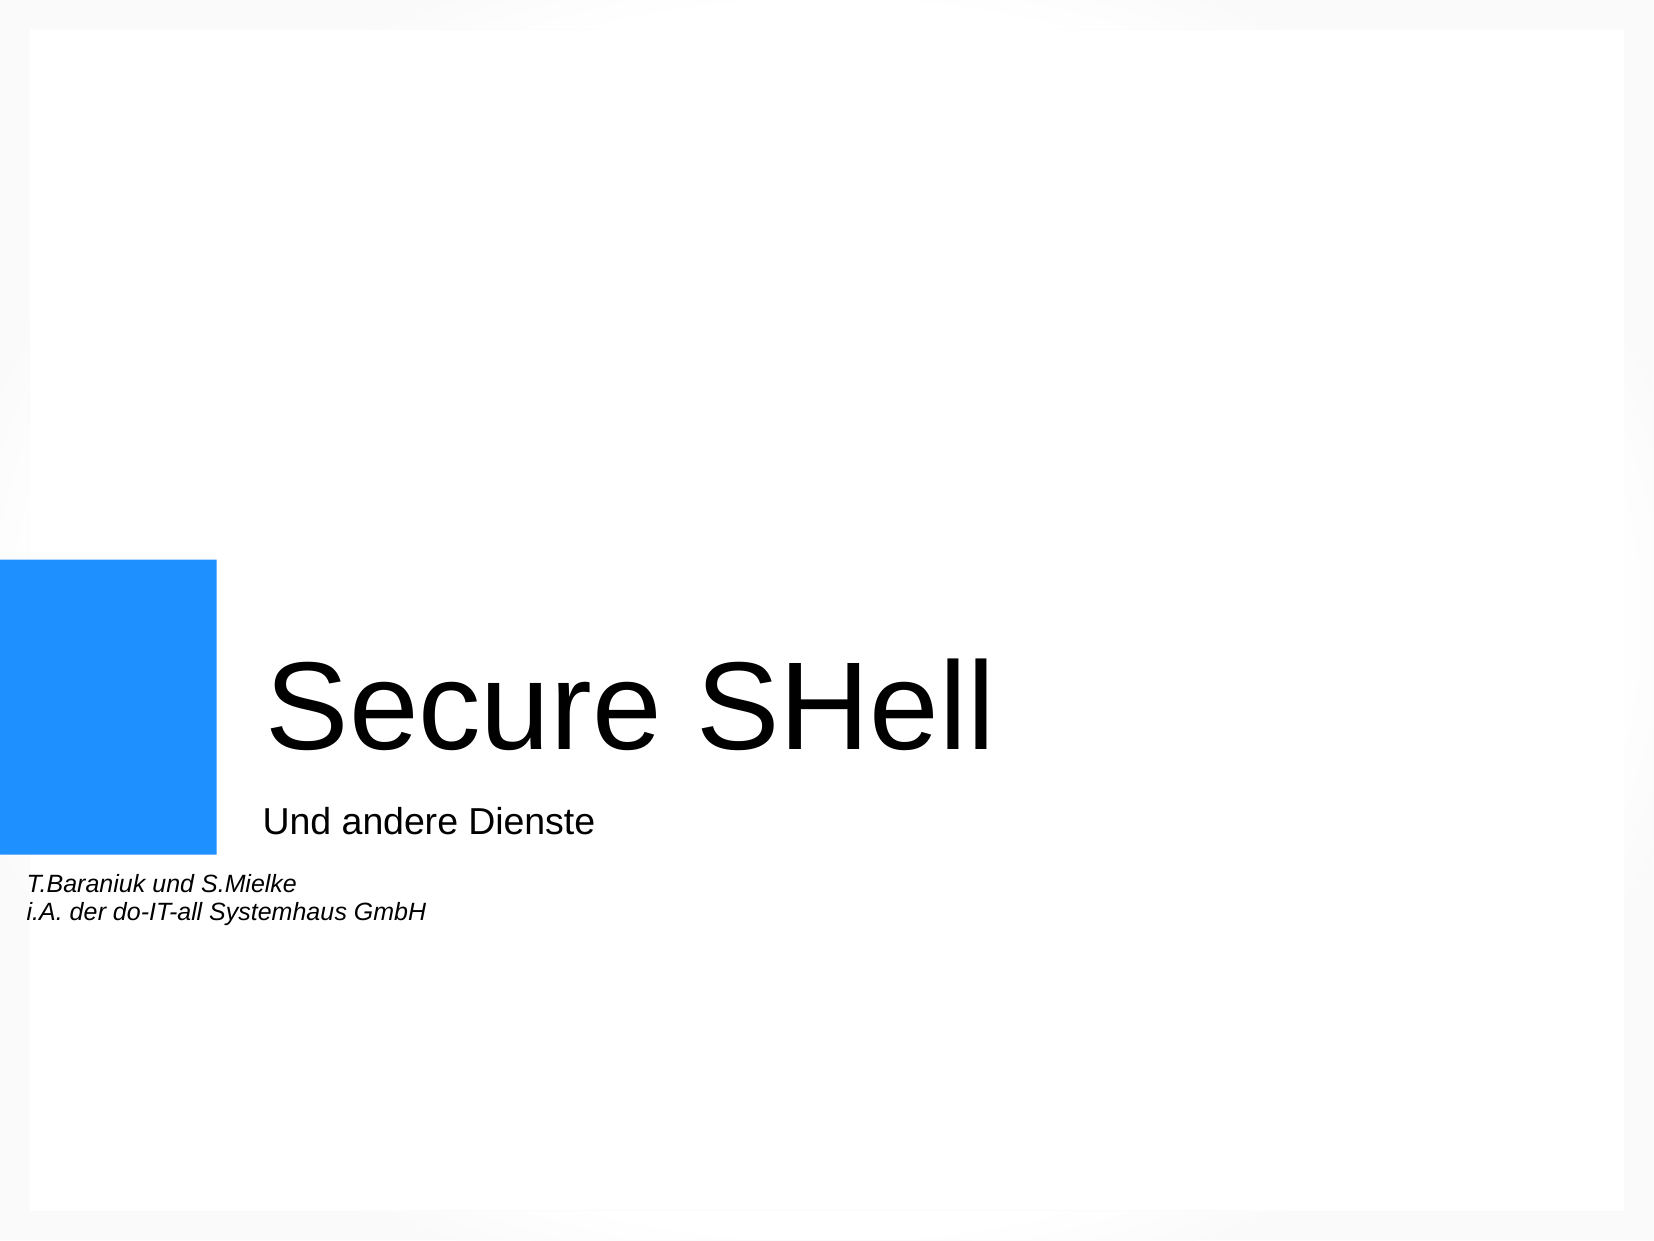

# Secure SHell
Und andere Dienste
T.Baraniuk und S.Mielke
i.A. der do-IT-all Systemhaus GmbH